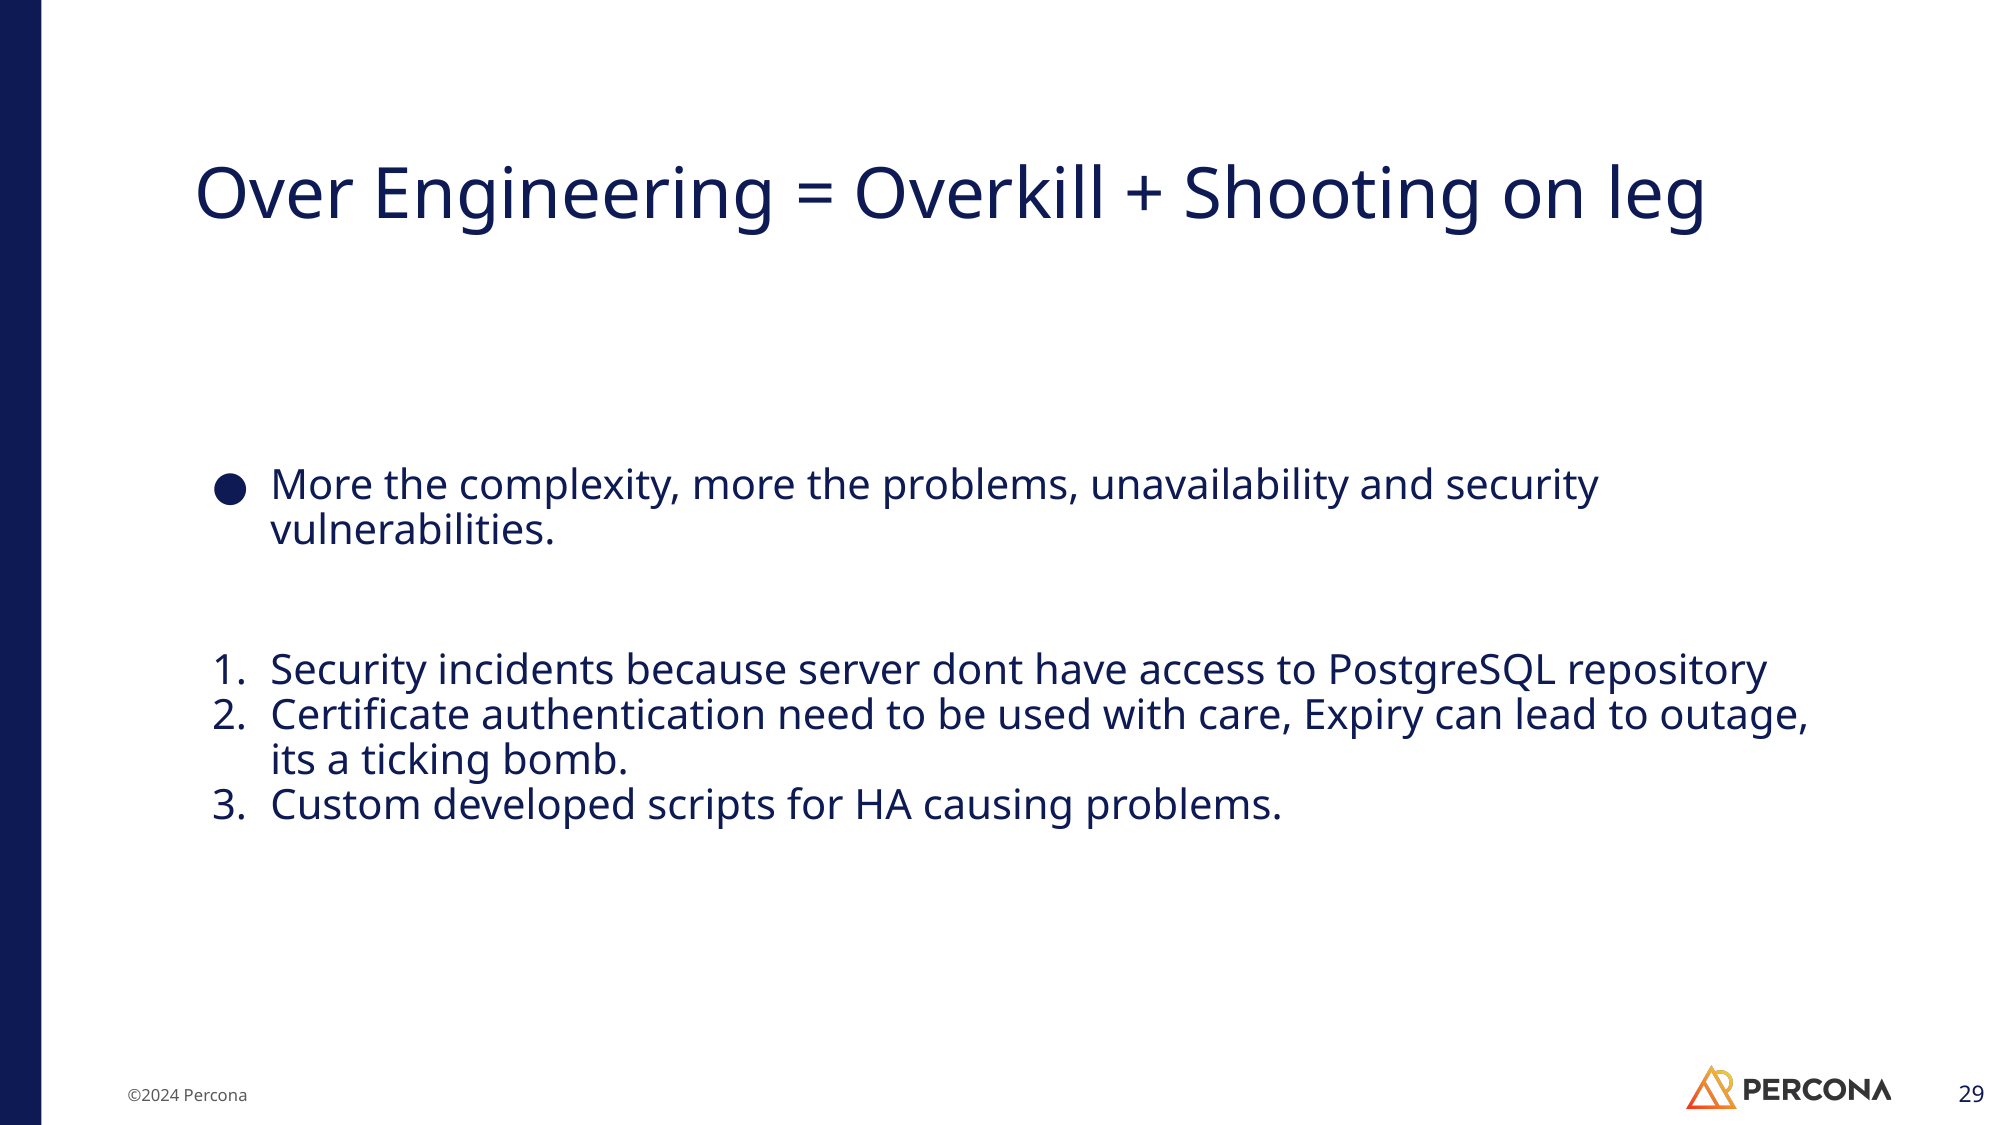

Over Engineering = Overkill + Shooting on leg
# More the complexity, more the problems, unavailability and security vulnerabilities.
Security incidents because server dont have access to PostgreSQL repository
Certificate authentication need to be used with care, Expiry can lead to outage, its a ticking bomb.
Custom developed scripts for HA causing problems.